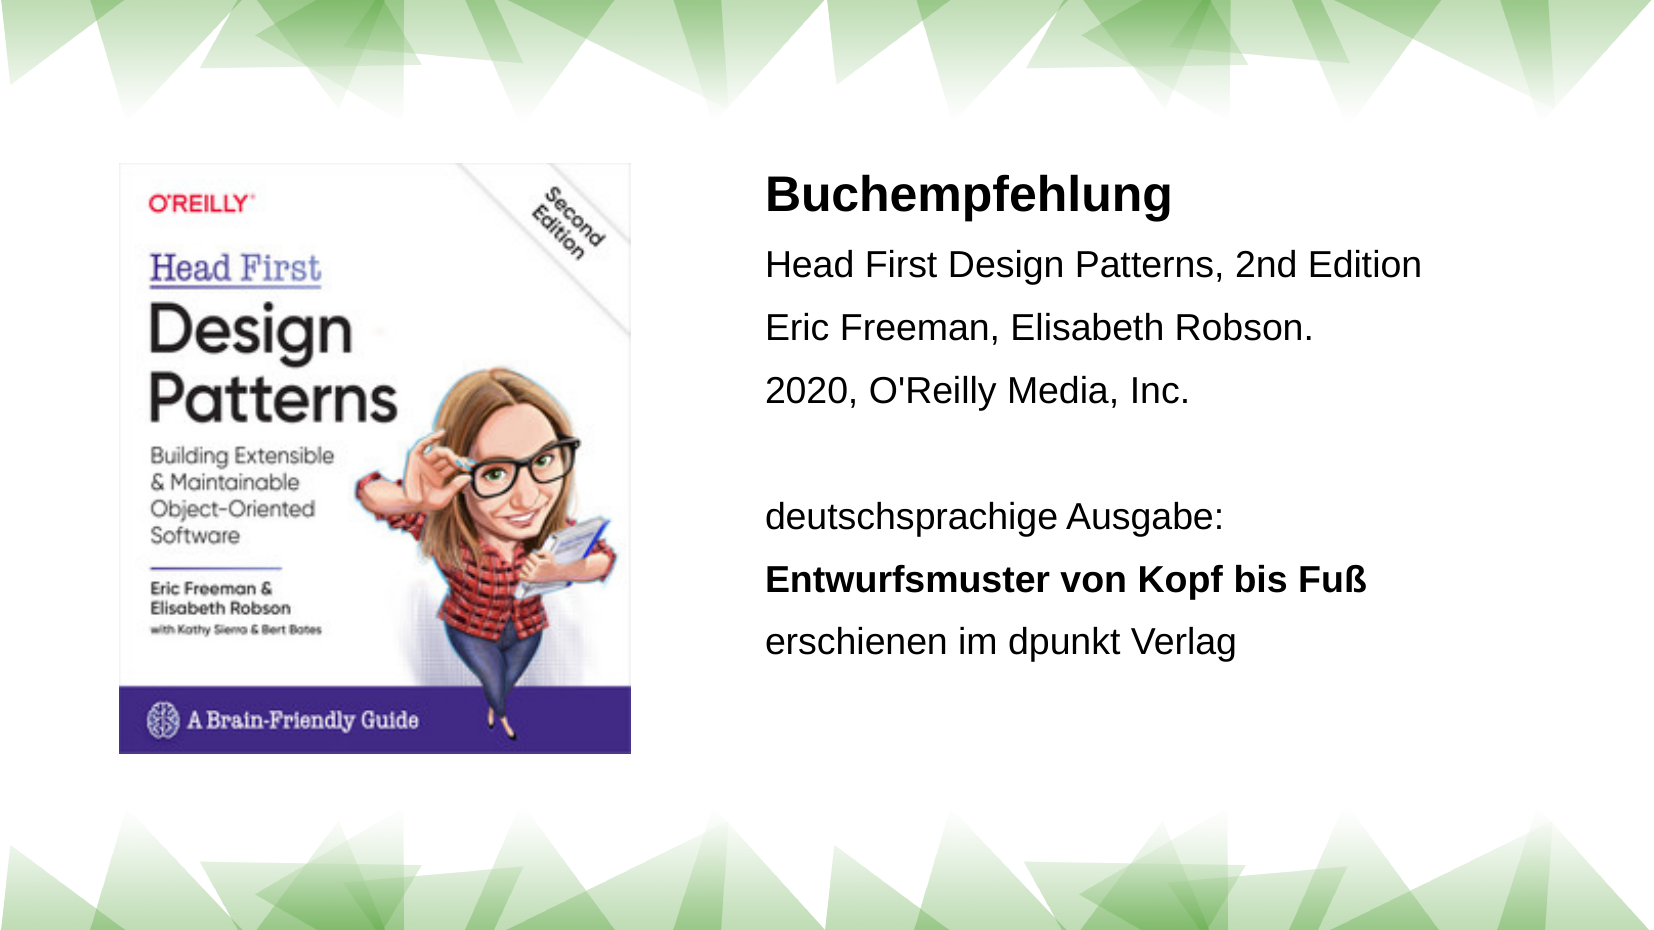

# Buchempfehlung Head First Design Patterns, 2nd Edition Eric Freeman, Elisabeth Robson. 2020, O'Reilly Media, Inc. deutschsprachige Ausgabe: Entwurfsmuster von Kopf bis Fuß erschienen im dpunkt Verlag